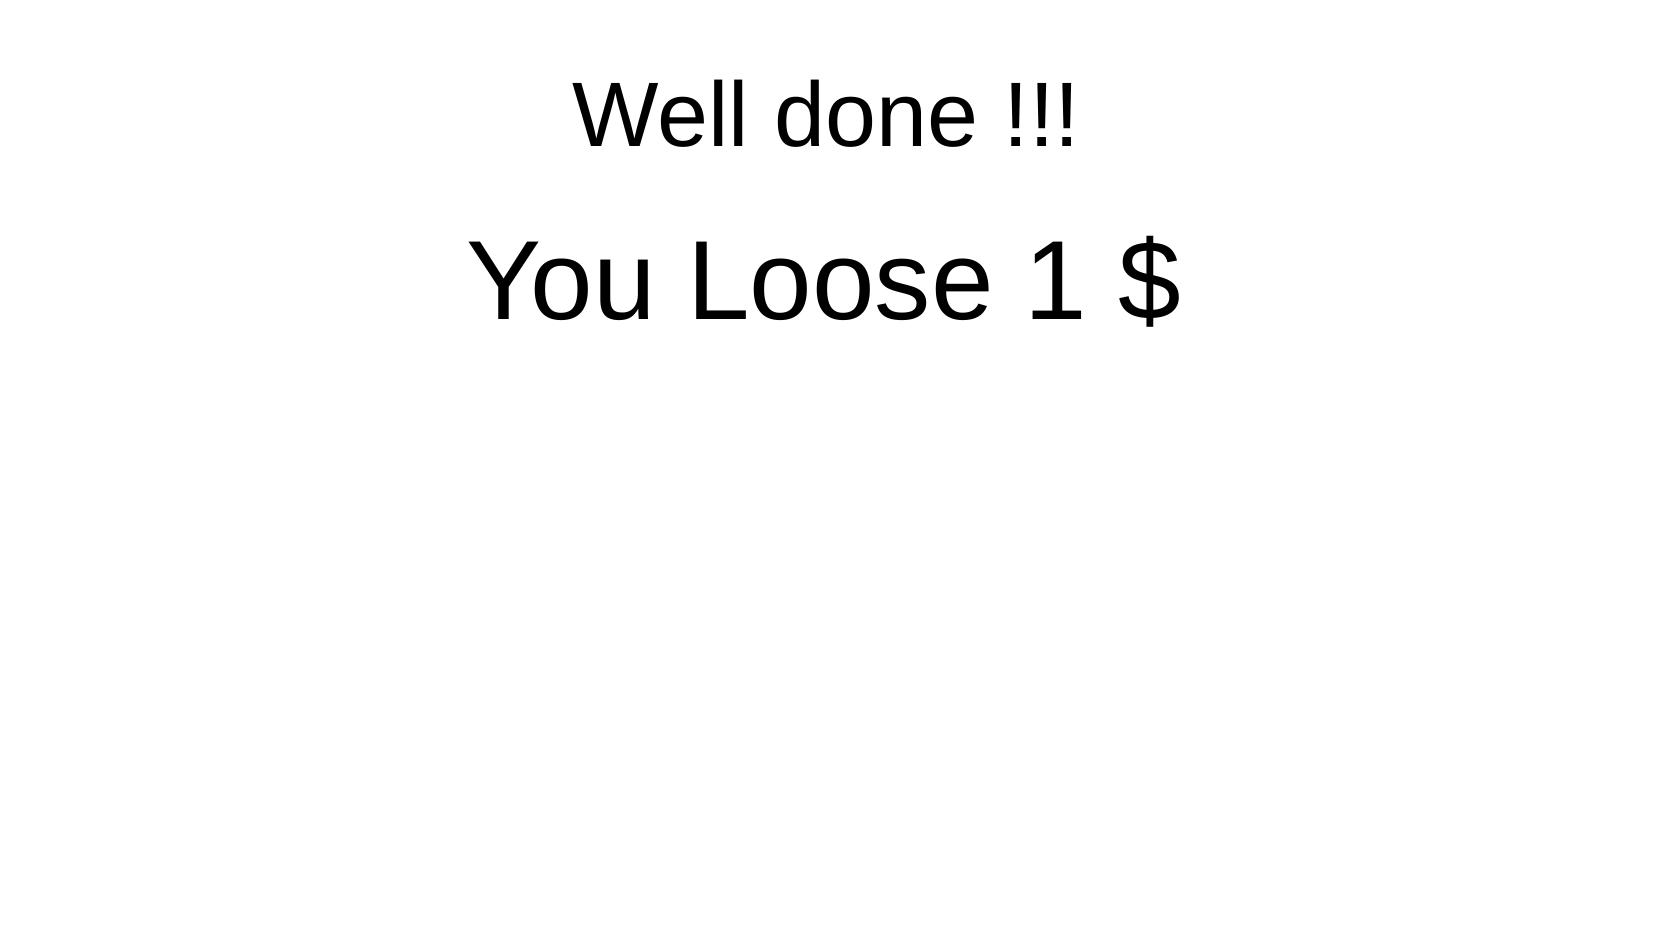

# Well done !!!
 You Loose 1 $